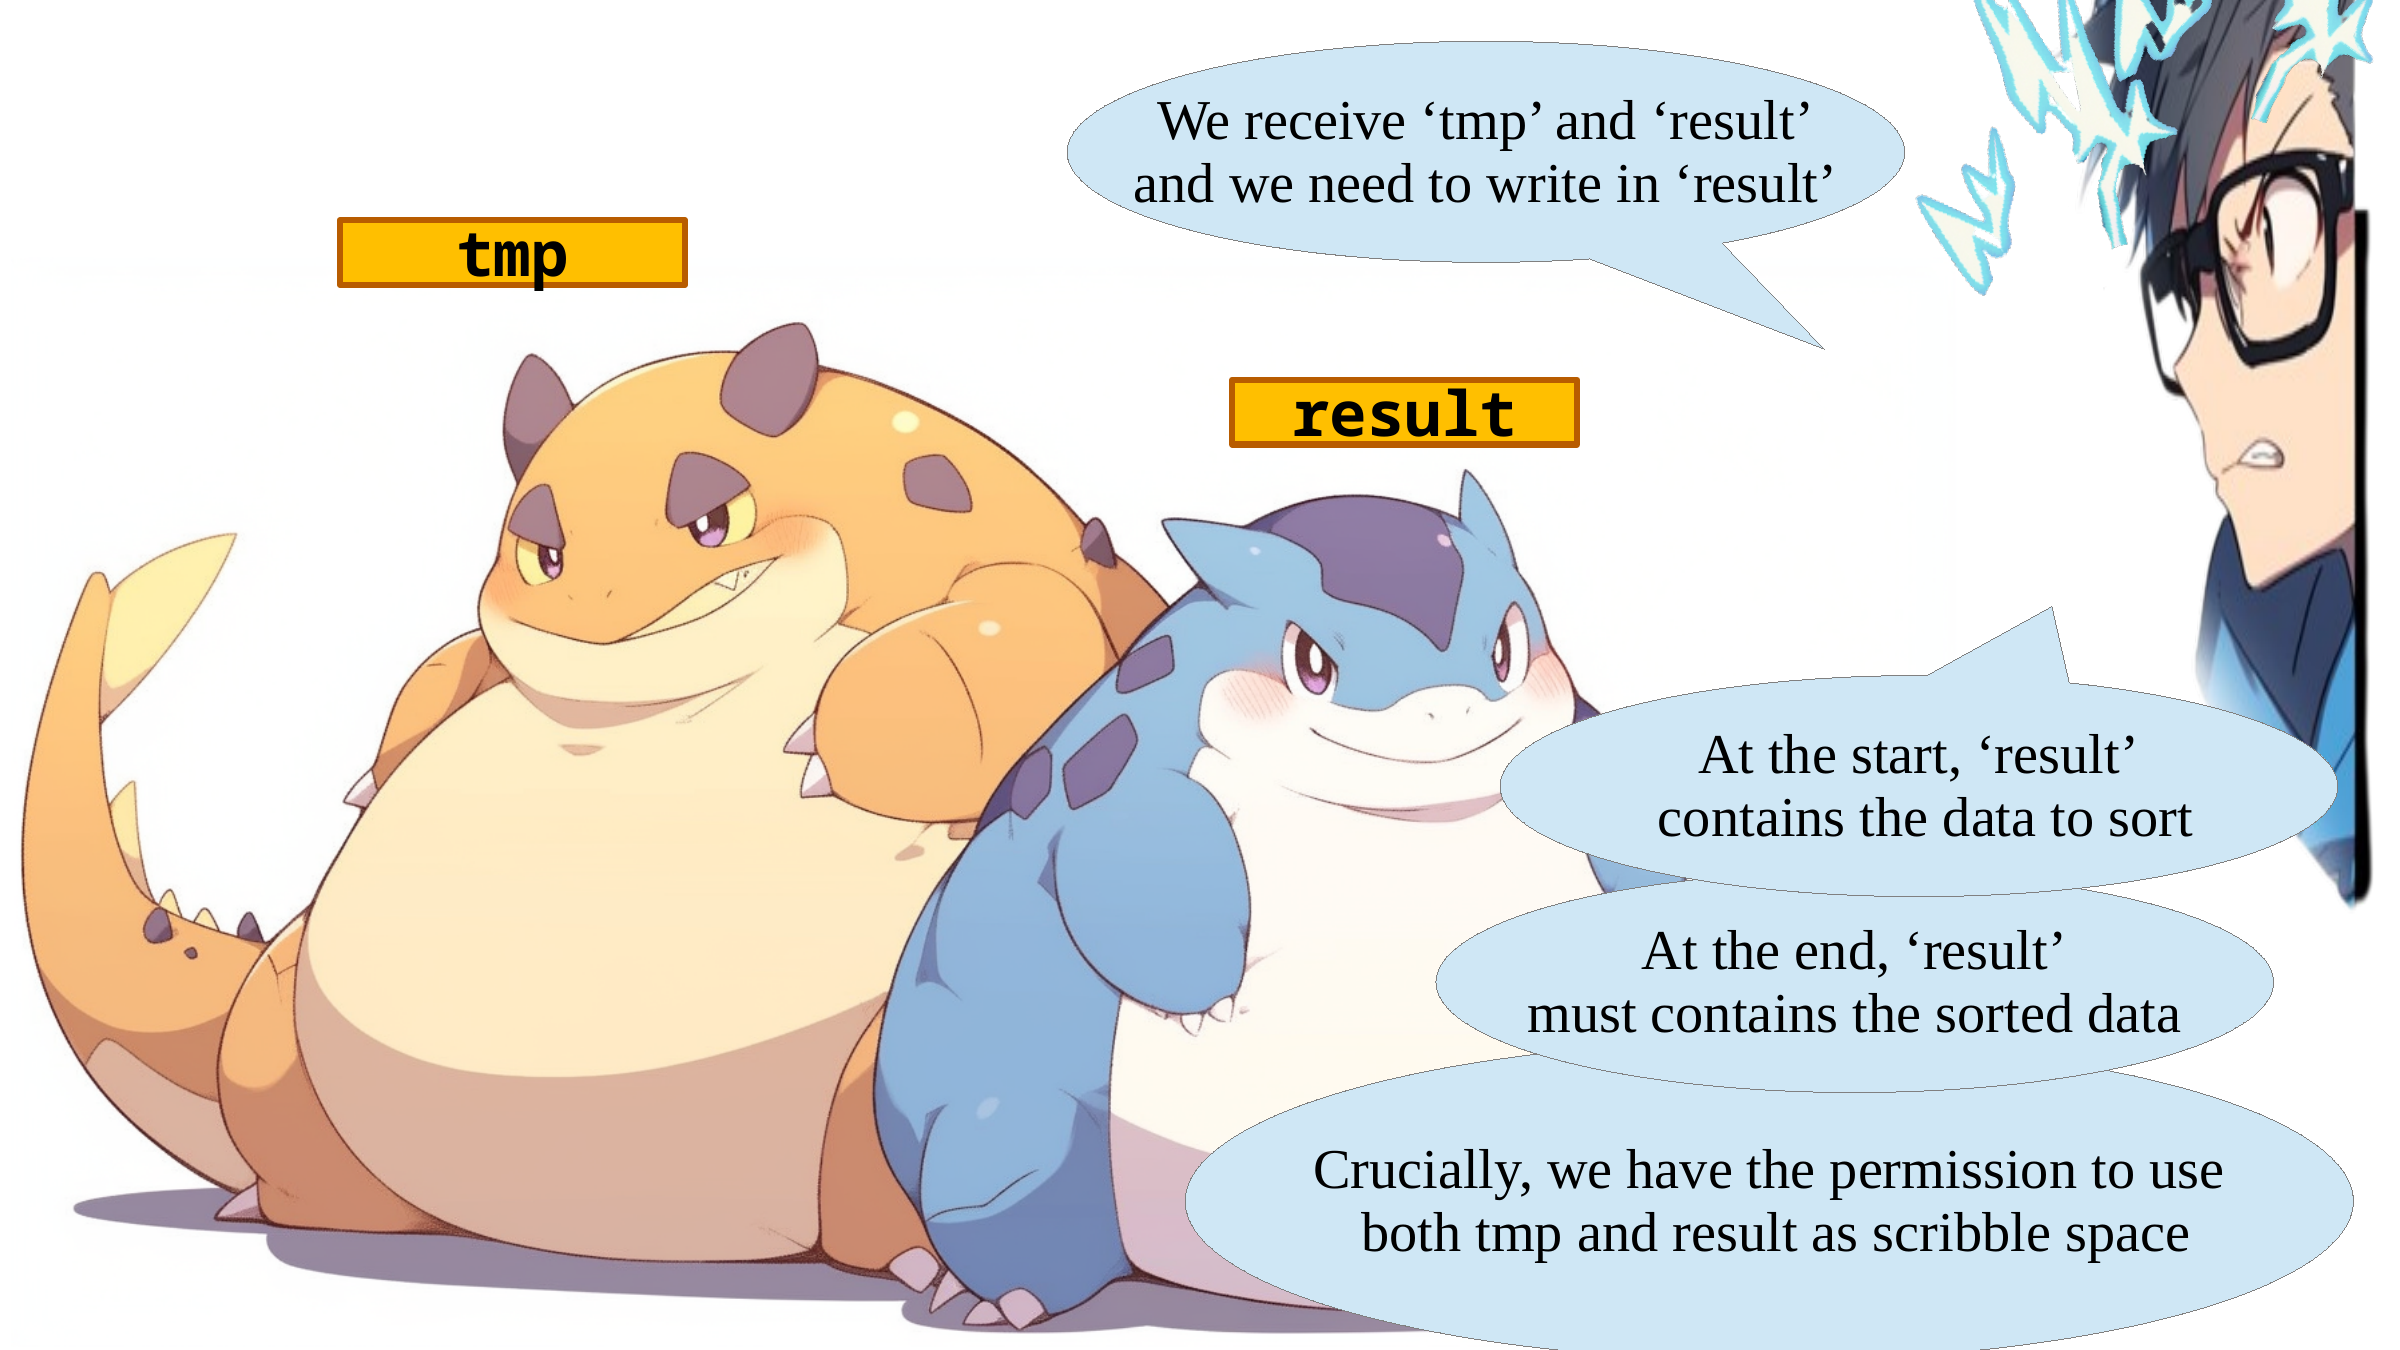

We receive ‘tmp’ and ‘result’
and we need to write in ‘result’
tmp
result
At the start, ‘result’
 contains the data to sort
At the end, ‘result’
must contains the sorted data
Crucially, we have the permission to use
 both tmp and result as scribble space